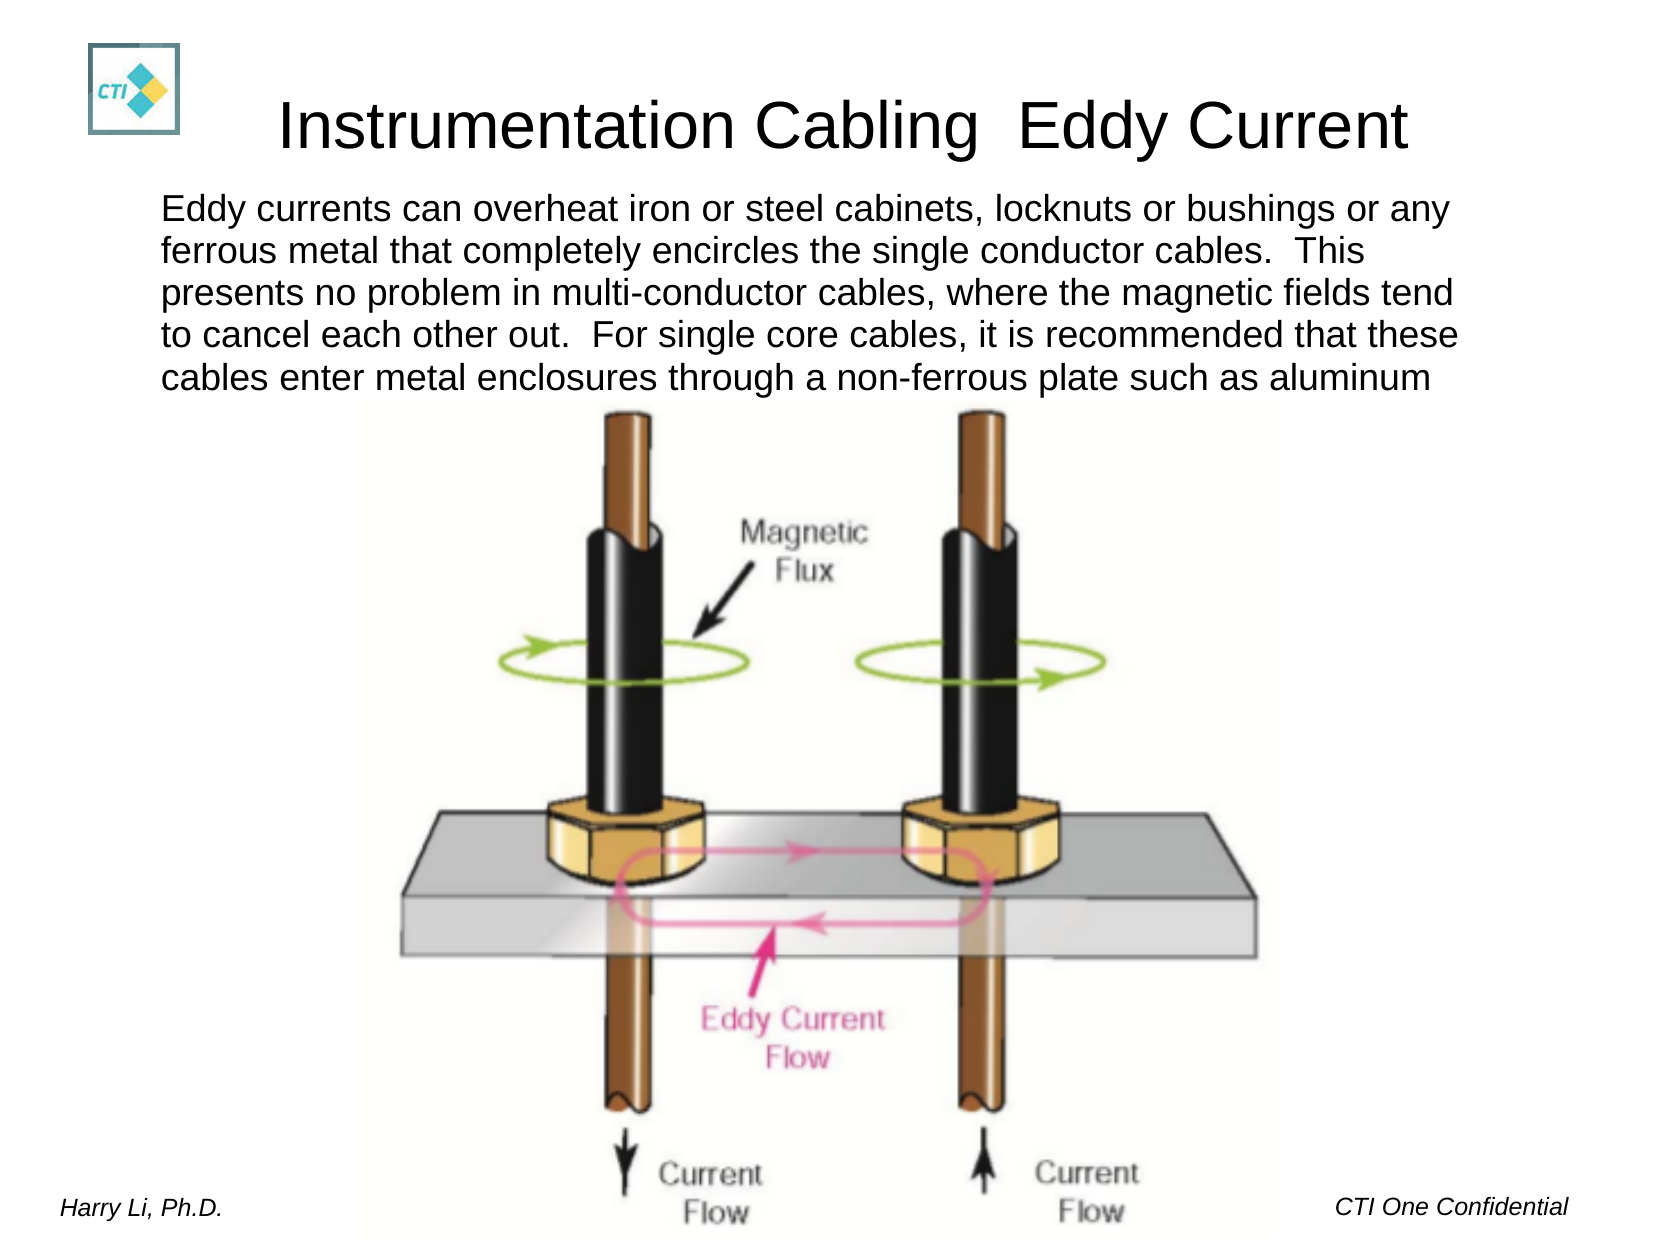

# Instrumentation Cabling Eddy Current
Eddy currents can overheat iron or steel cabinets, locknuts or bushings or any
ferrous metal that completely encircles the single conductor cables. This
presents no problem in multi‐conductor cables, where the magnetic fields tend
to cancel each other out. For single core cables, it is recommended that these
cables enter metal enclosures through a non‐ferrous plate such as aluminum
Harry Li, Ph.D.
CTI One Confidential